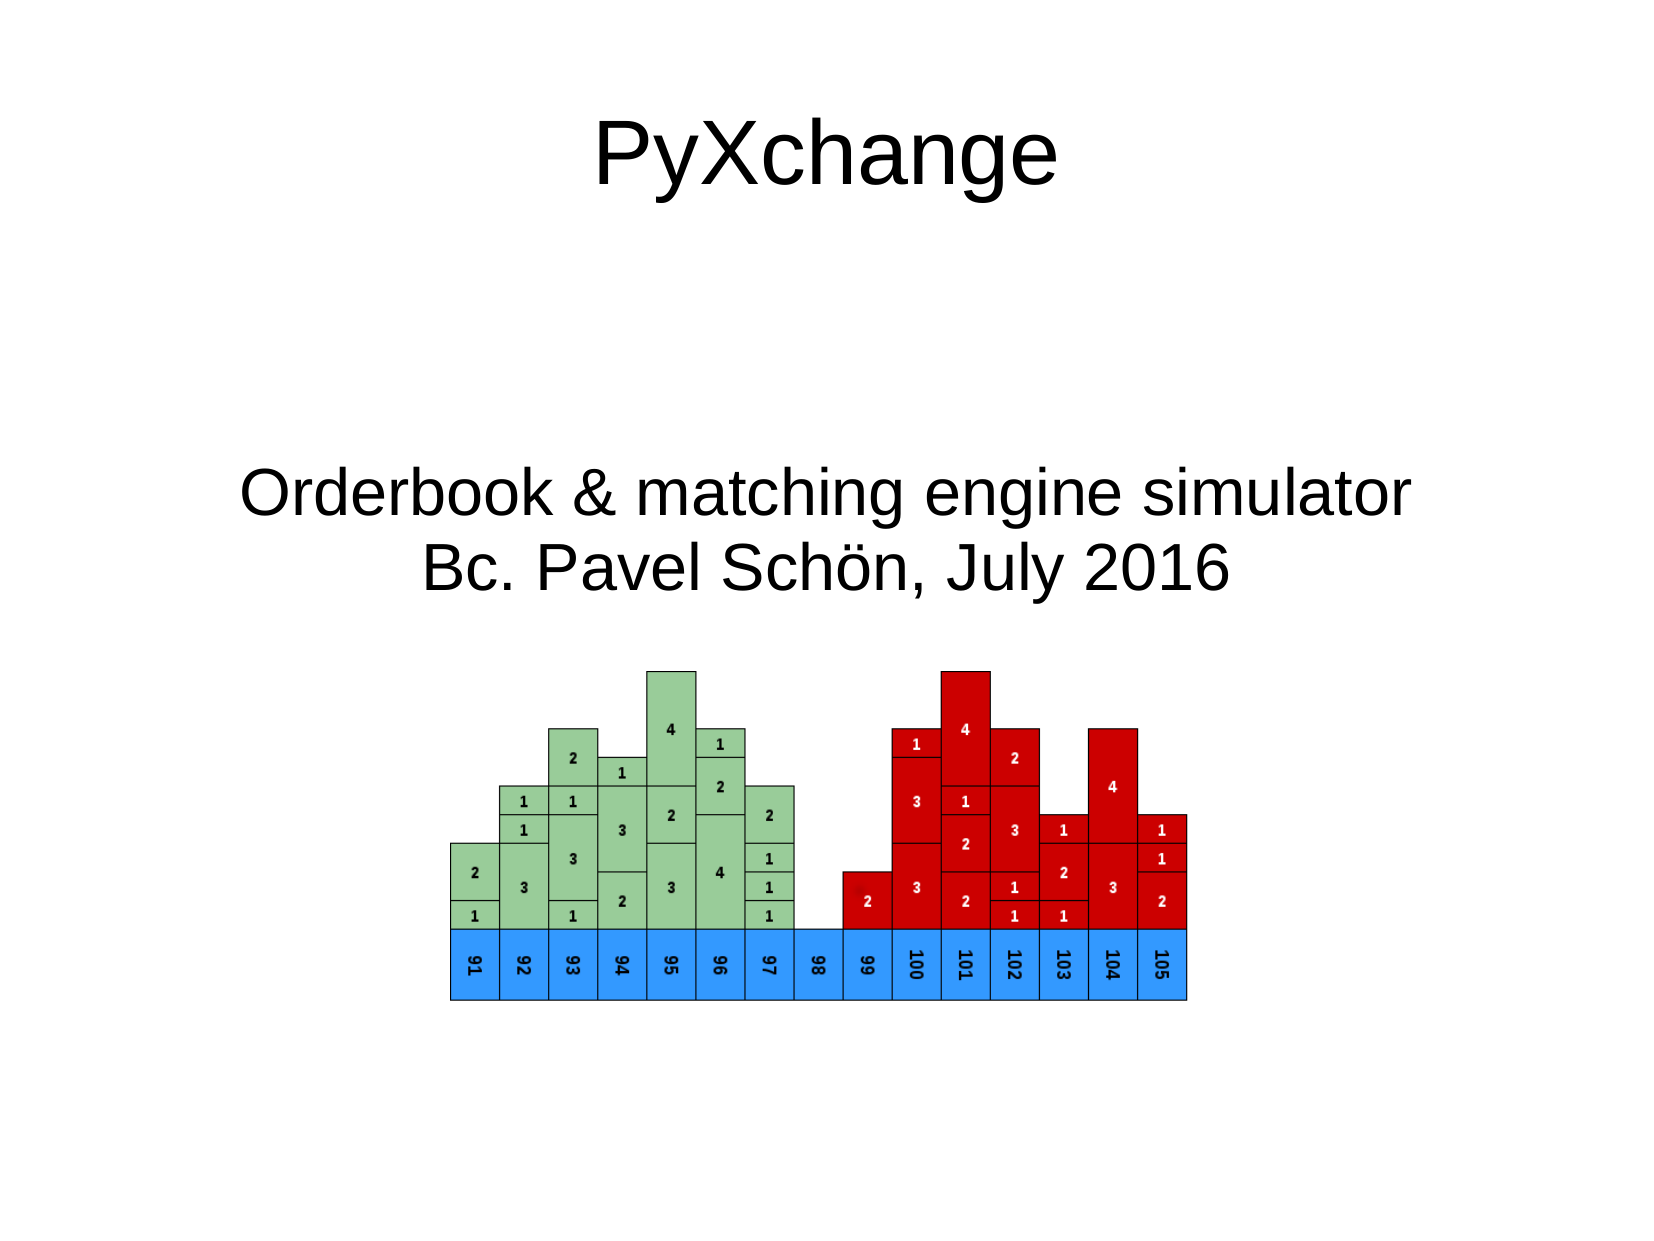

# PyXchange
Orderbook & matching engine simulator
Bc. Pavel Schön, July 2016